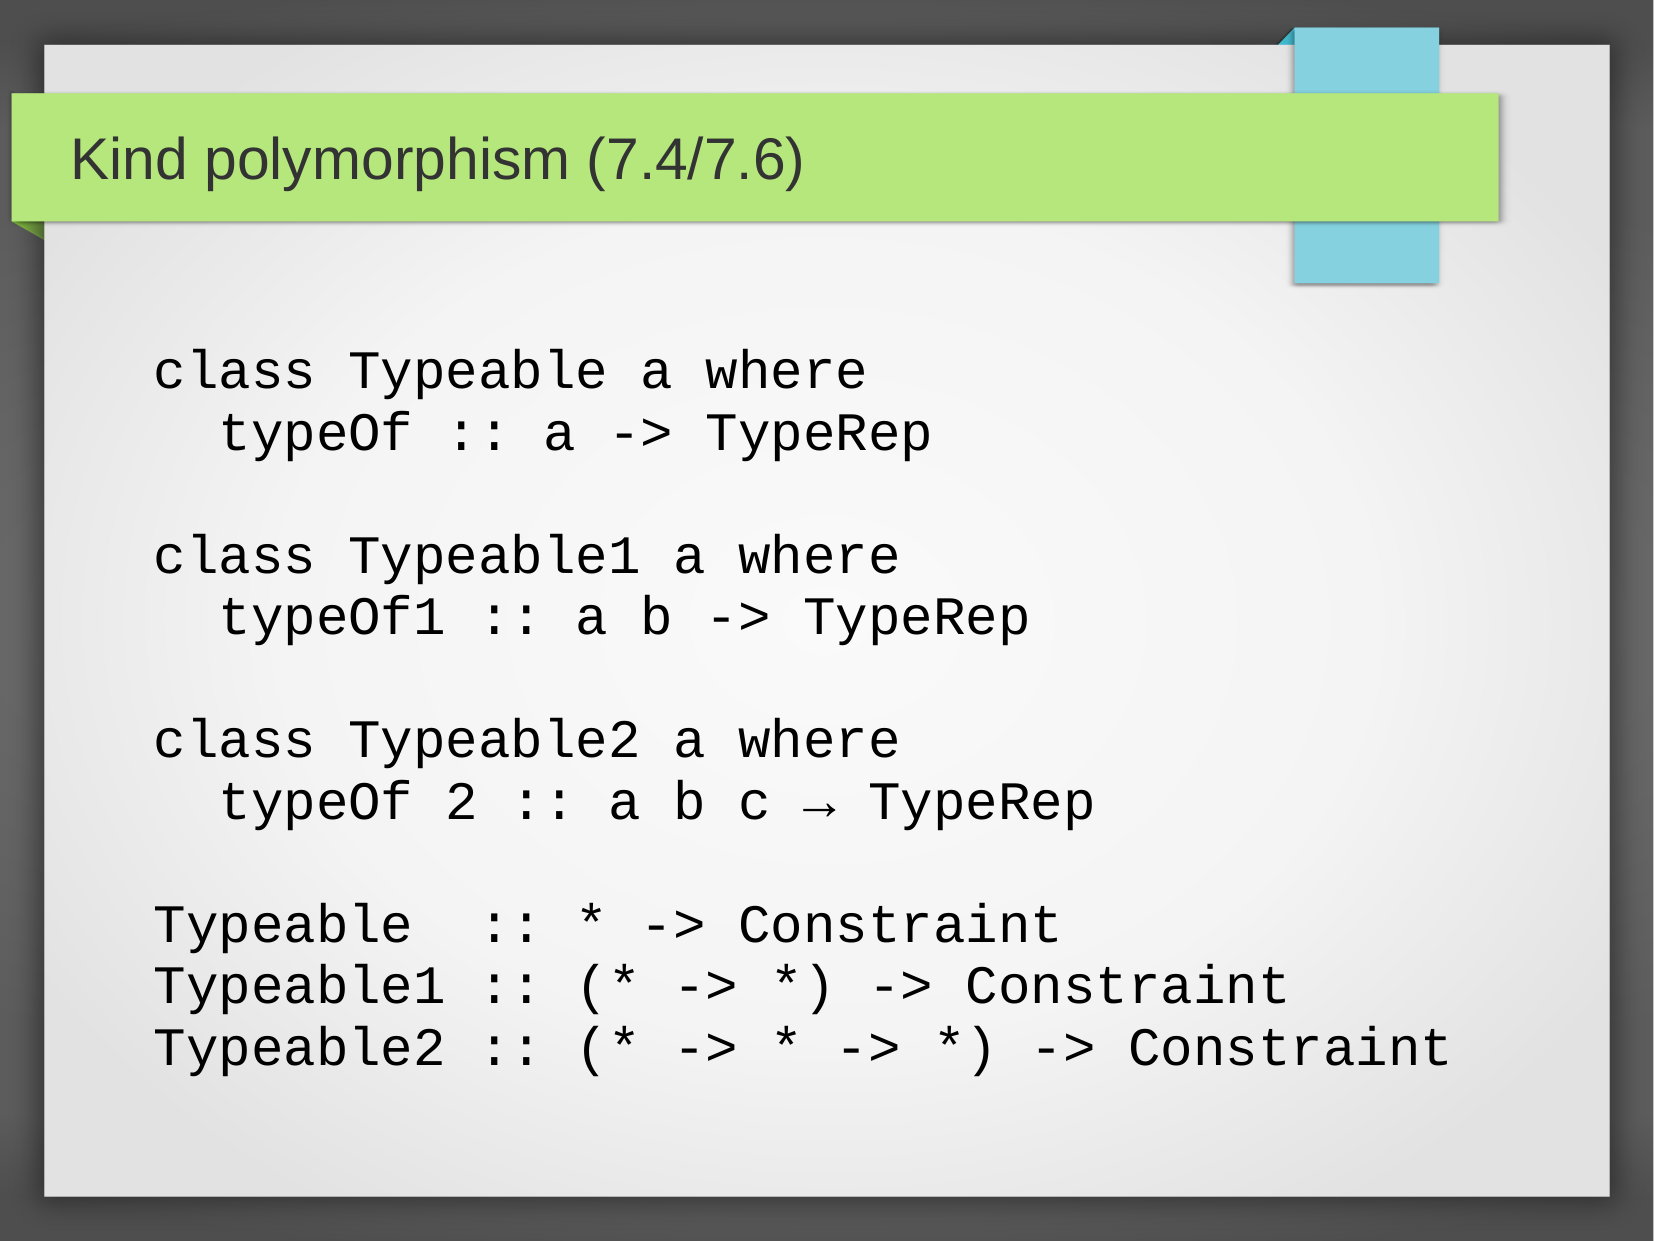

# Kind polymorphism (7.4/7.6)
class Typeable a where
 typeOf :: a -> TypeRep
class Typeable1 a where
 typeOf1 :: a b -> TypeRep
class Typeable2 a where
 typeOf 2 :: a b c → TypeRep
Typeable :: * -> Constraint
Typeable1 :: (* -> *) -> Constraint
Typeable2 :: (* -> * -> *) -> Constraint